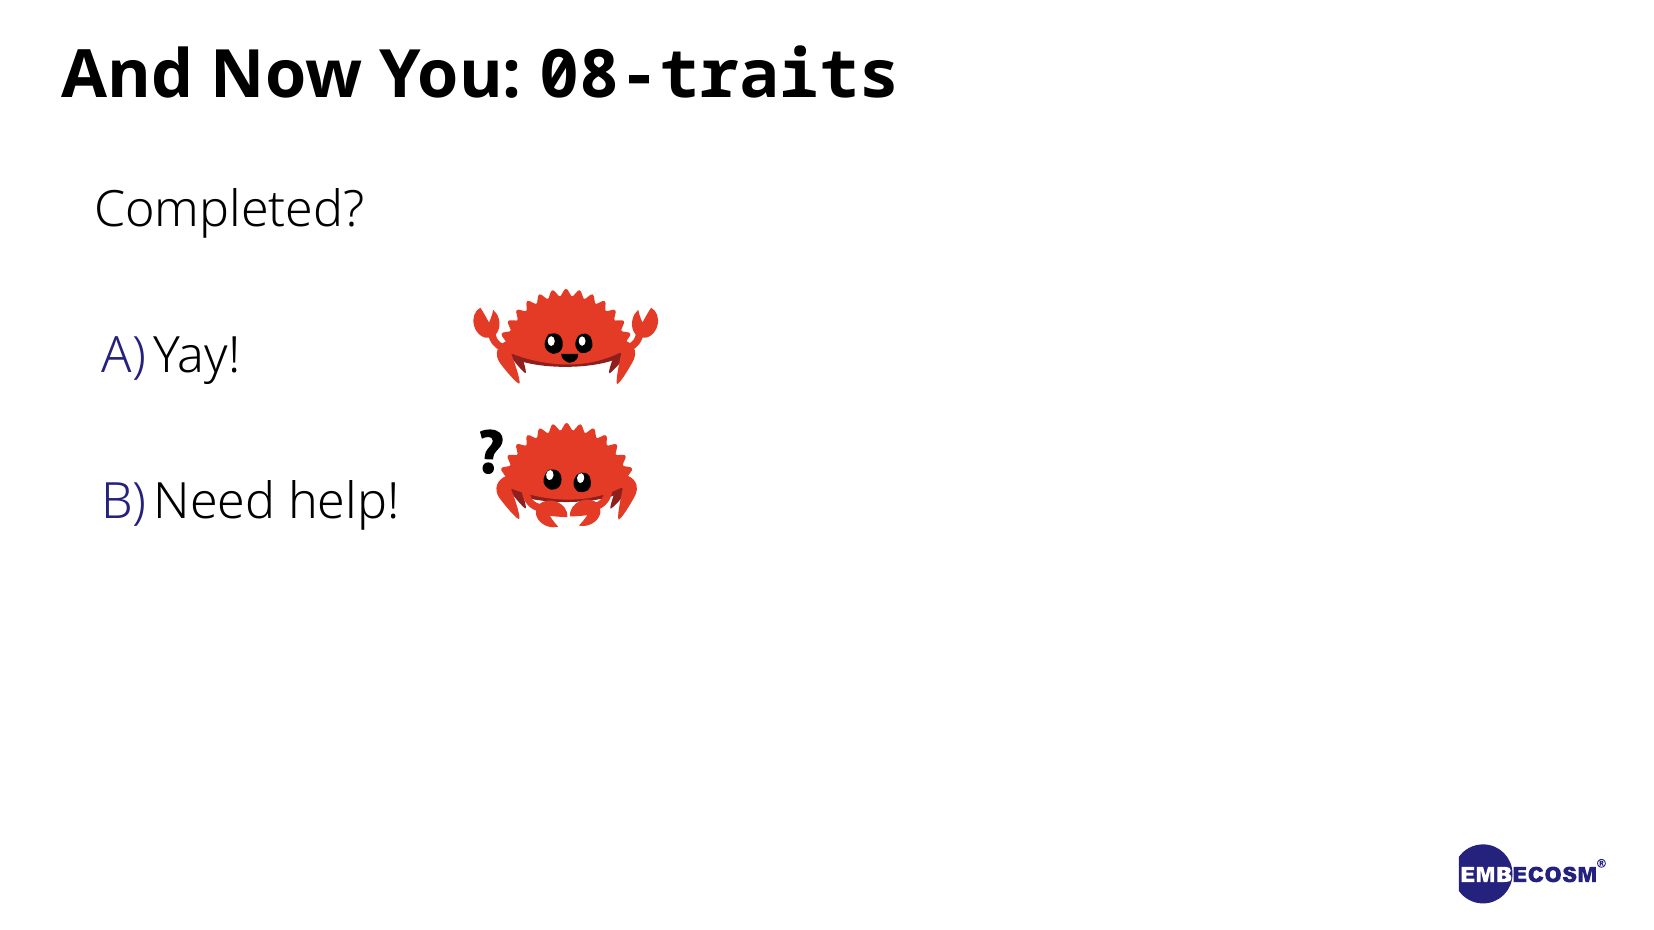

# And Now You: 08-traits
Completed?
Yay!
Need help!